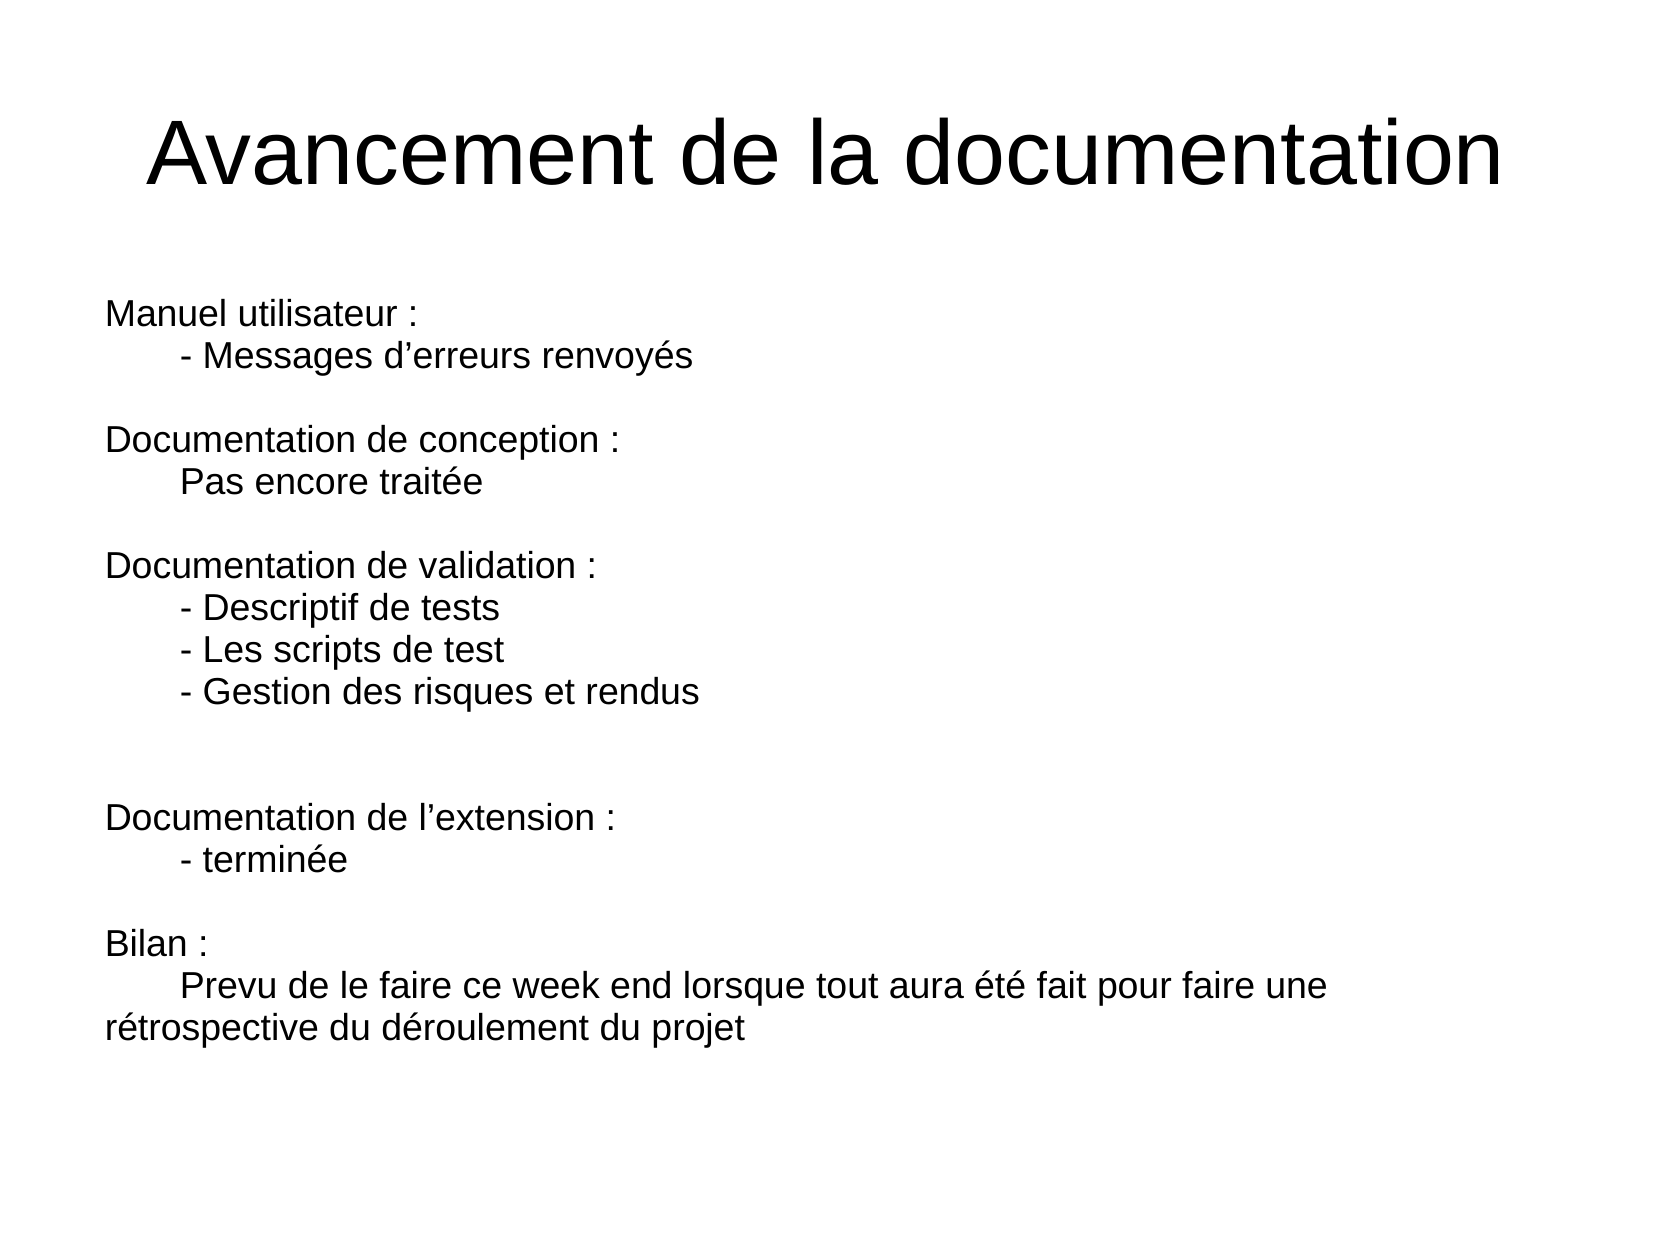

# Avancement de la documentation
Manuel utilisateur :
	- Messages d’erreurs renvoyés
Documentation de conception :
	Pas encore traitée
Documentation de validation :
	- Descriptif de tests
	- Les scripts de test
	- Gestion des risques et rendus
Documentation de l’extension :
	- terminée
Bilan :
	Prevu de le faire ce week end lorsque tout aura été fait pour faire une rétrospective du déroulement du projet